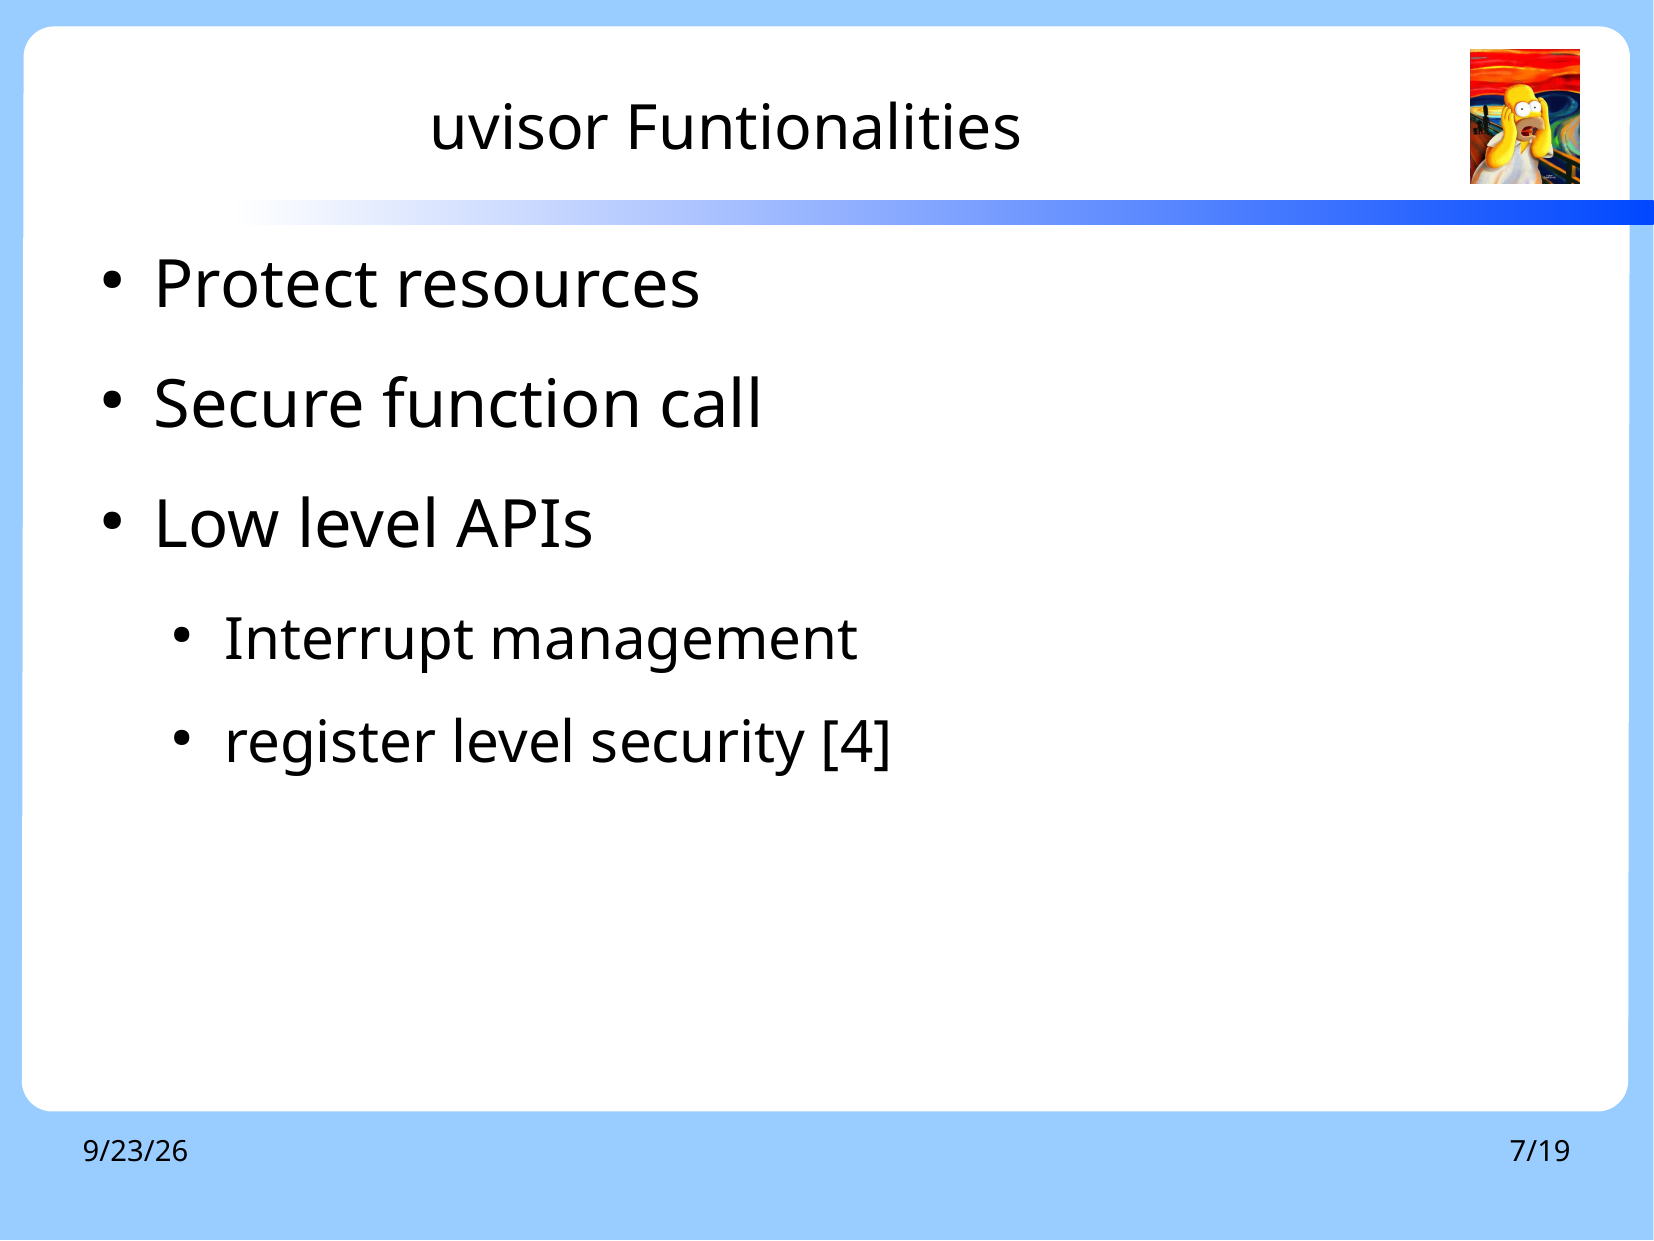

# uvisor Funtionalities
Protect resources
Secure function call
Low level APIs
Interrupt management
register level security [4]
7